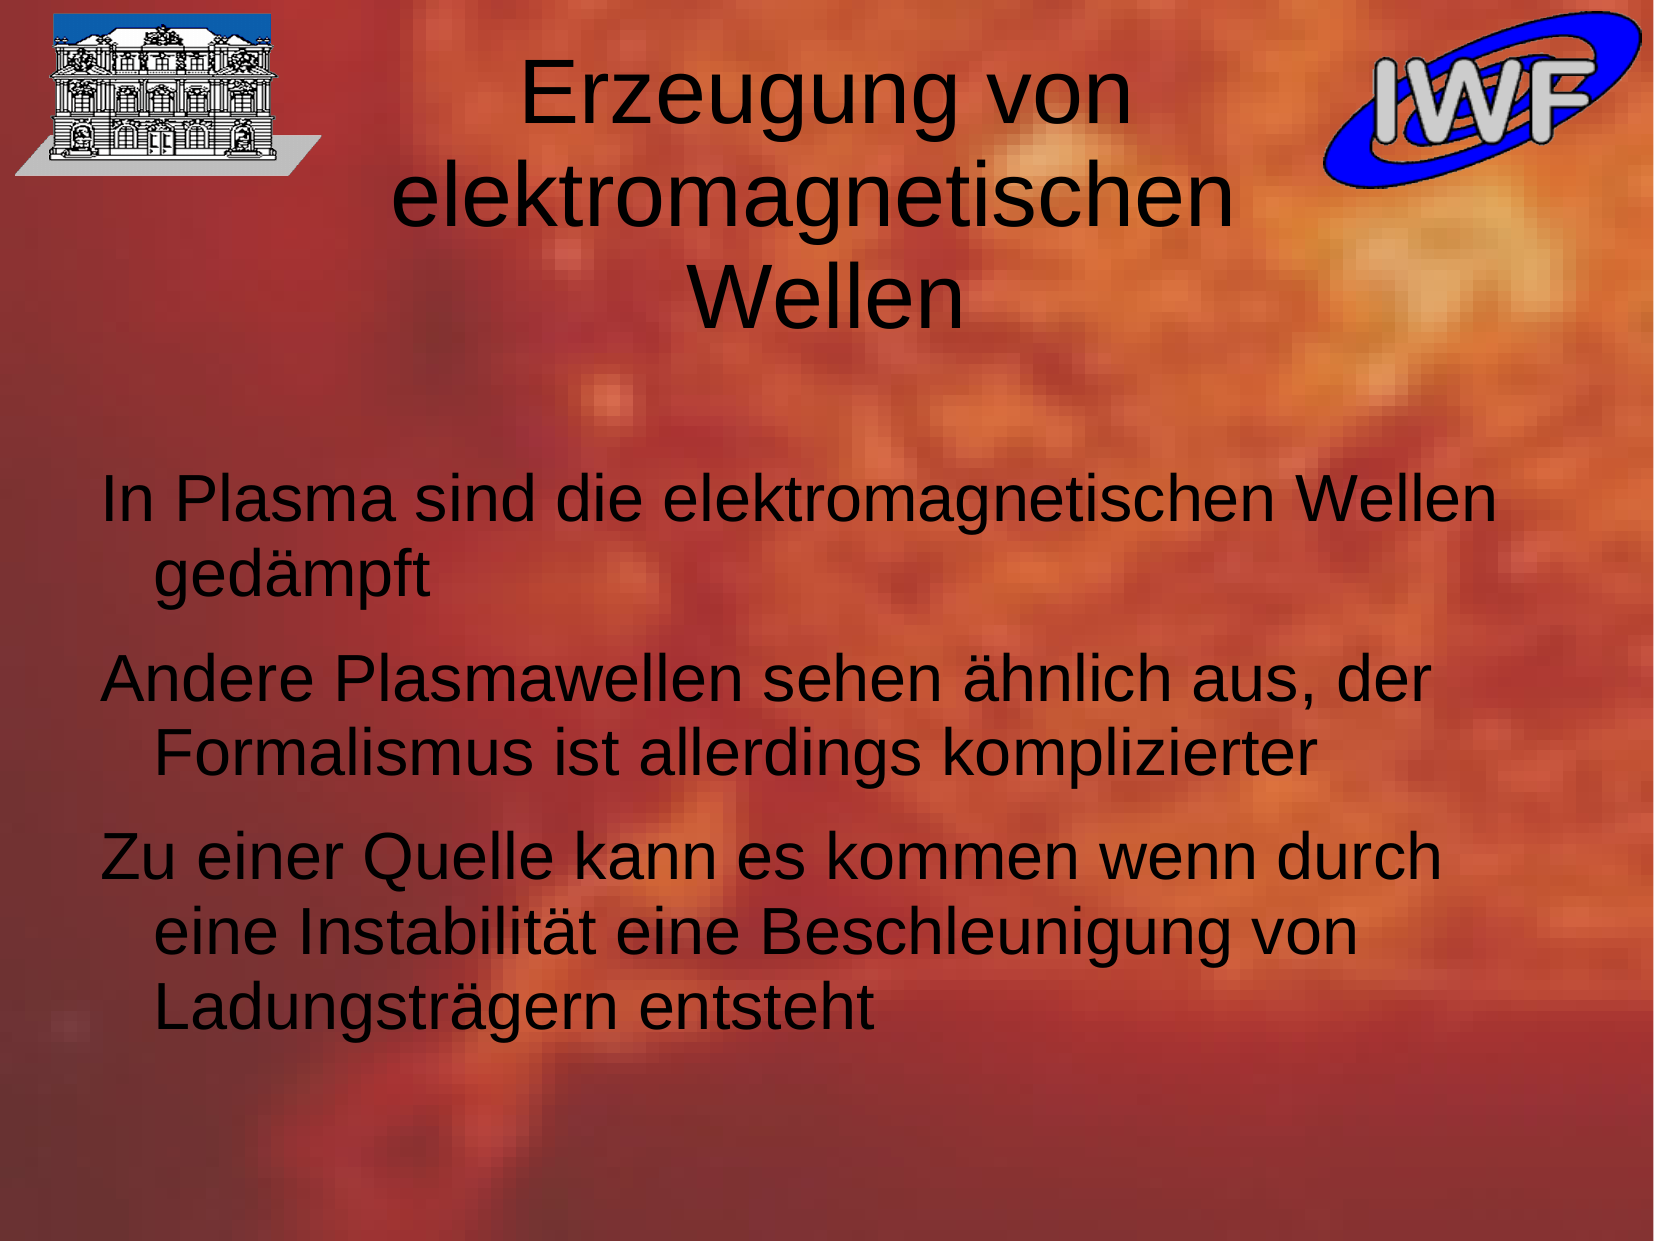

# Erzeugung von elektromagnetischen Wellen
In Plasma sind die elektromagnetischen Wellen gedämpft
Andere Plasmawellen sehen ähnlich aus, der Formalismus ist allerdings komplizierter
Zu einer Quelle kann es kommen wenn durch eine Instabilität eine Beschleunigung von Ladungsträgern entsteht